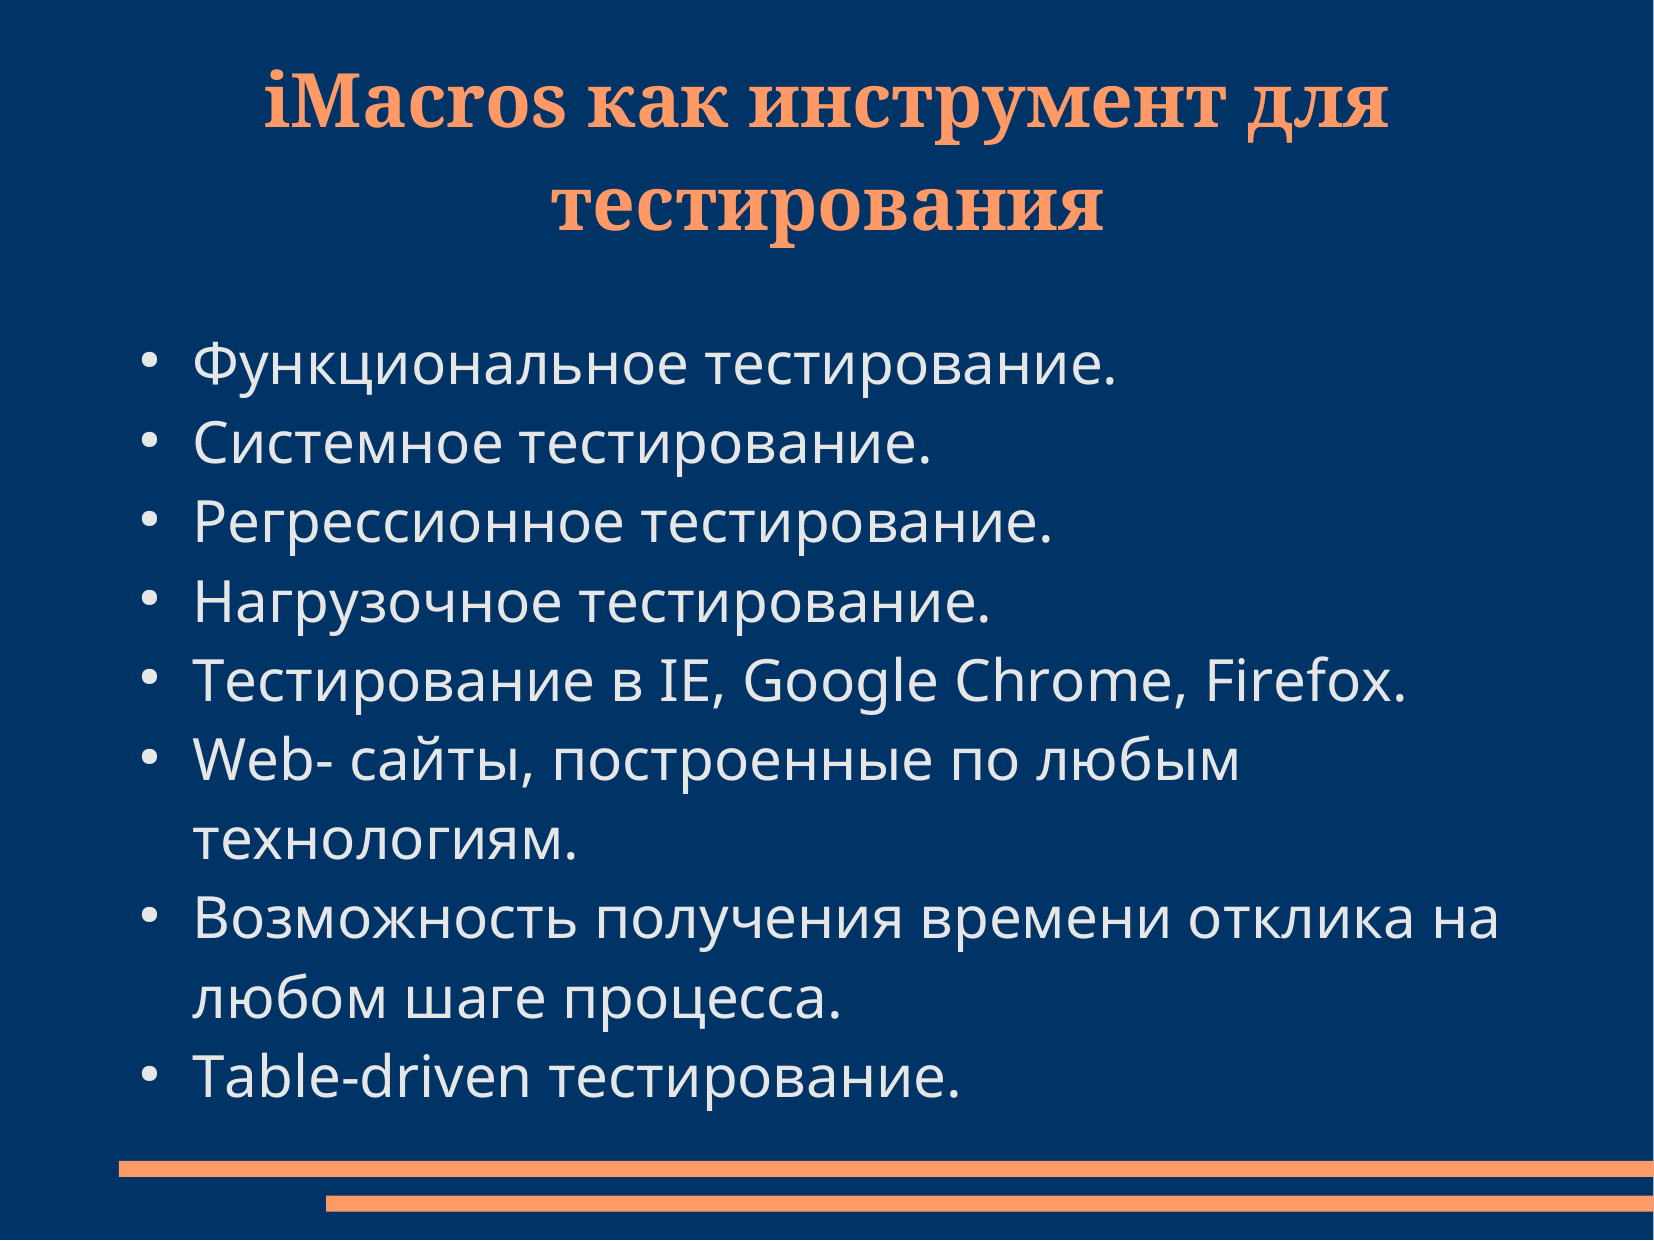

# iMacros как инструмент для тестирования
Функциональное тестирование.
Системное тестирование.
Регрессионное тестирование.
Нагрузочное тестирование.
Тестирование в IE, Google Chrome, Firefox.
Web- сайты, построенные по любым технологиям.
Возможность получения времени отклика на любом шаге процесса.
Table-driven тестирование.